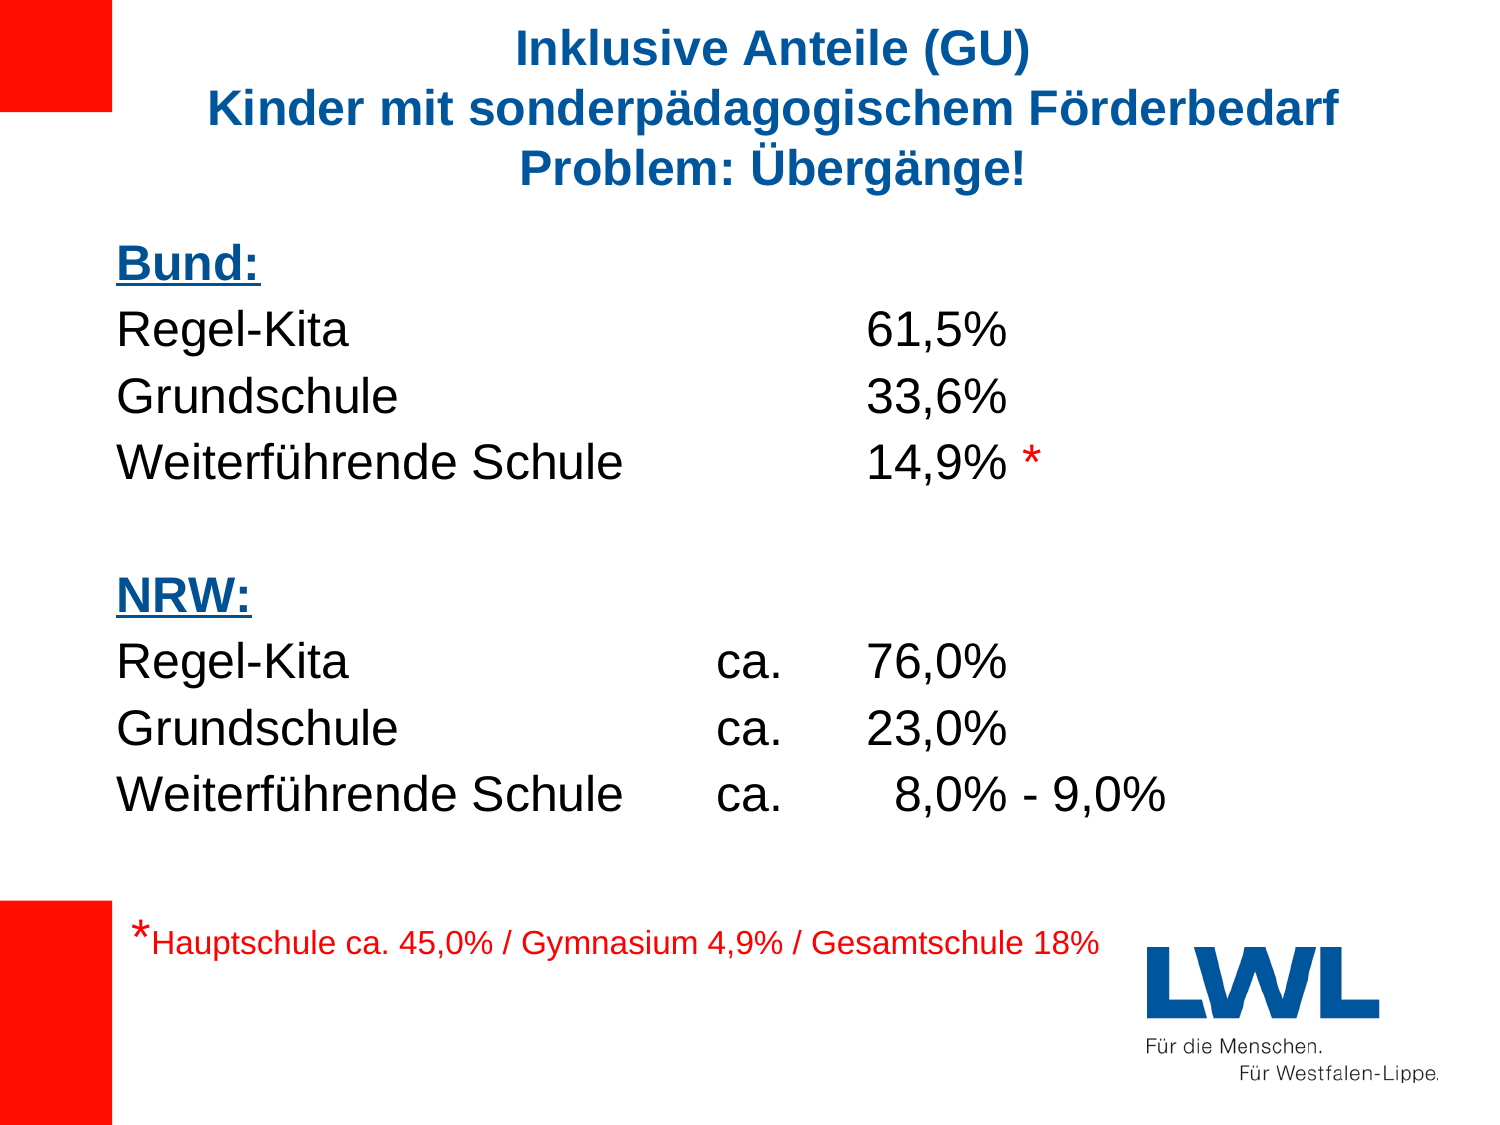

# Inklusive Anteile (GU) Kinder mit sonderpädagogischem Förderbedarf Problem: Übergänge!
Bund:
Regel-Kita				61,5%
Grundschule				33,6%
Weiterführende Schule		14,9% *
NRW:
Regel-Kita			ca.	76,0%
Grundschule			ca.	23,0%
Weiterführende Schule 	ca.	 8,0% - 9,0%
*Hauptschule ca. 45,0% / Gymnasium 4,9% / Gesamtschule 18%